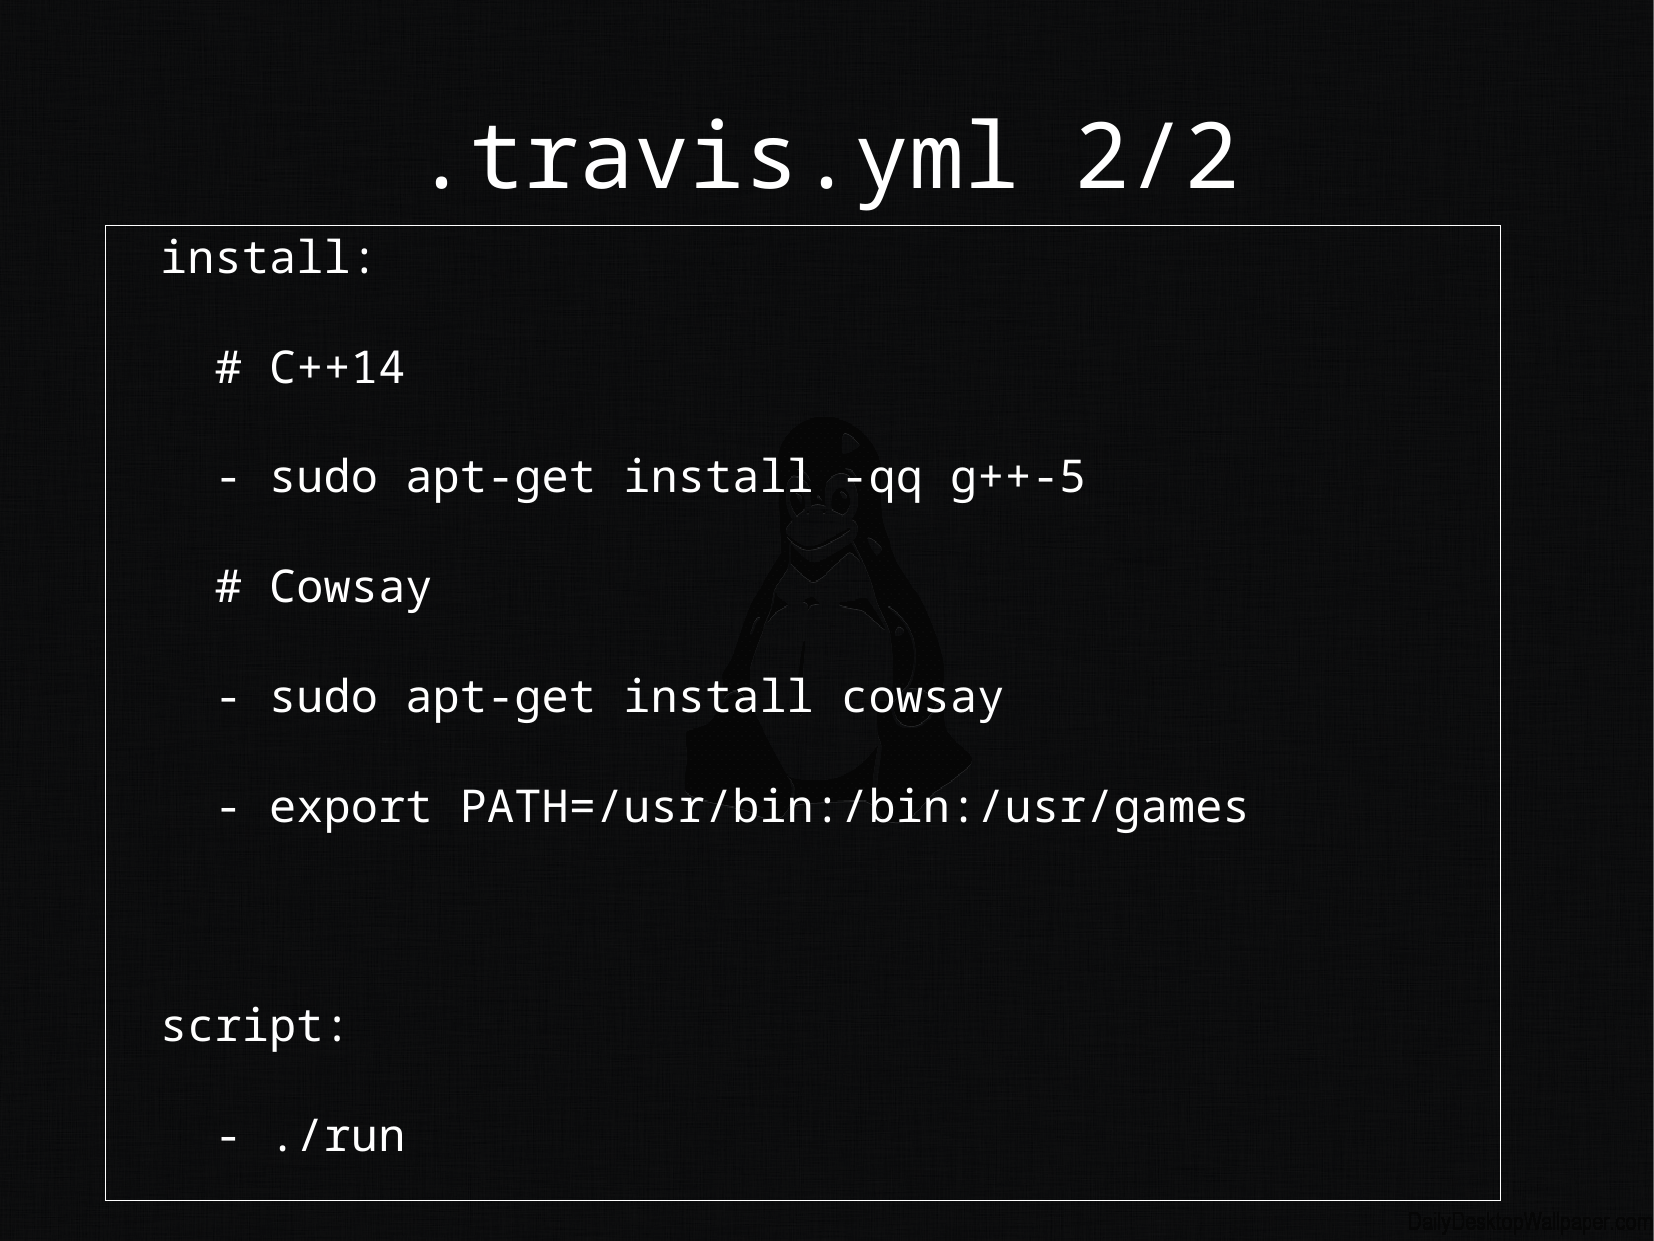

# .travis.yml 2/2
install:
 # C++14
 - sudo apt-get install -qq g++-5
 # Cowsay
 - sudo apt-get install cowsay
 - export PATH=/usr/bin:/bin:/usr/games
script:
 - ./run